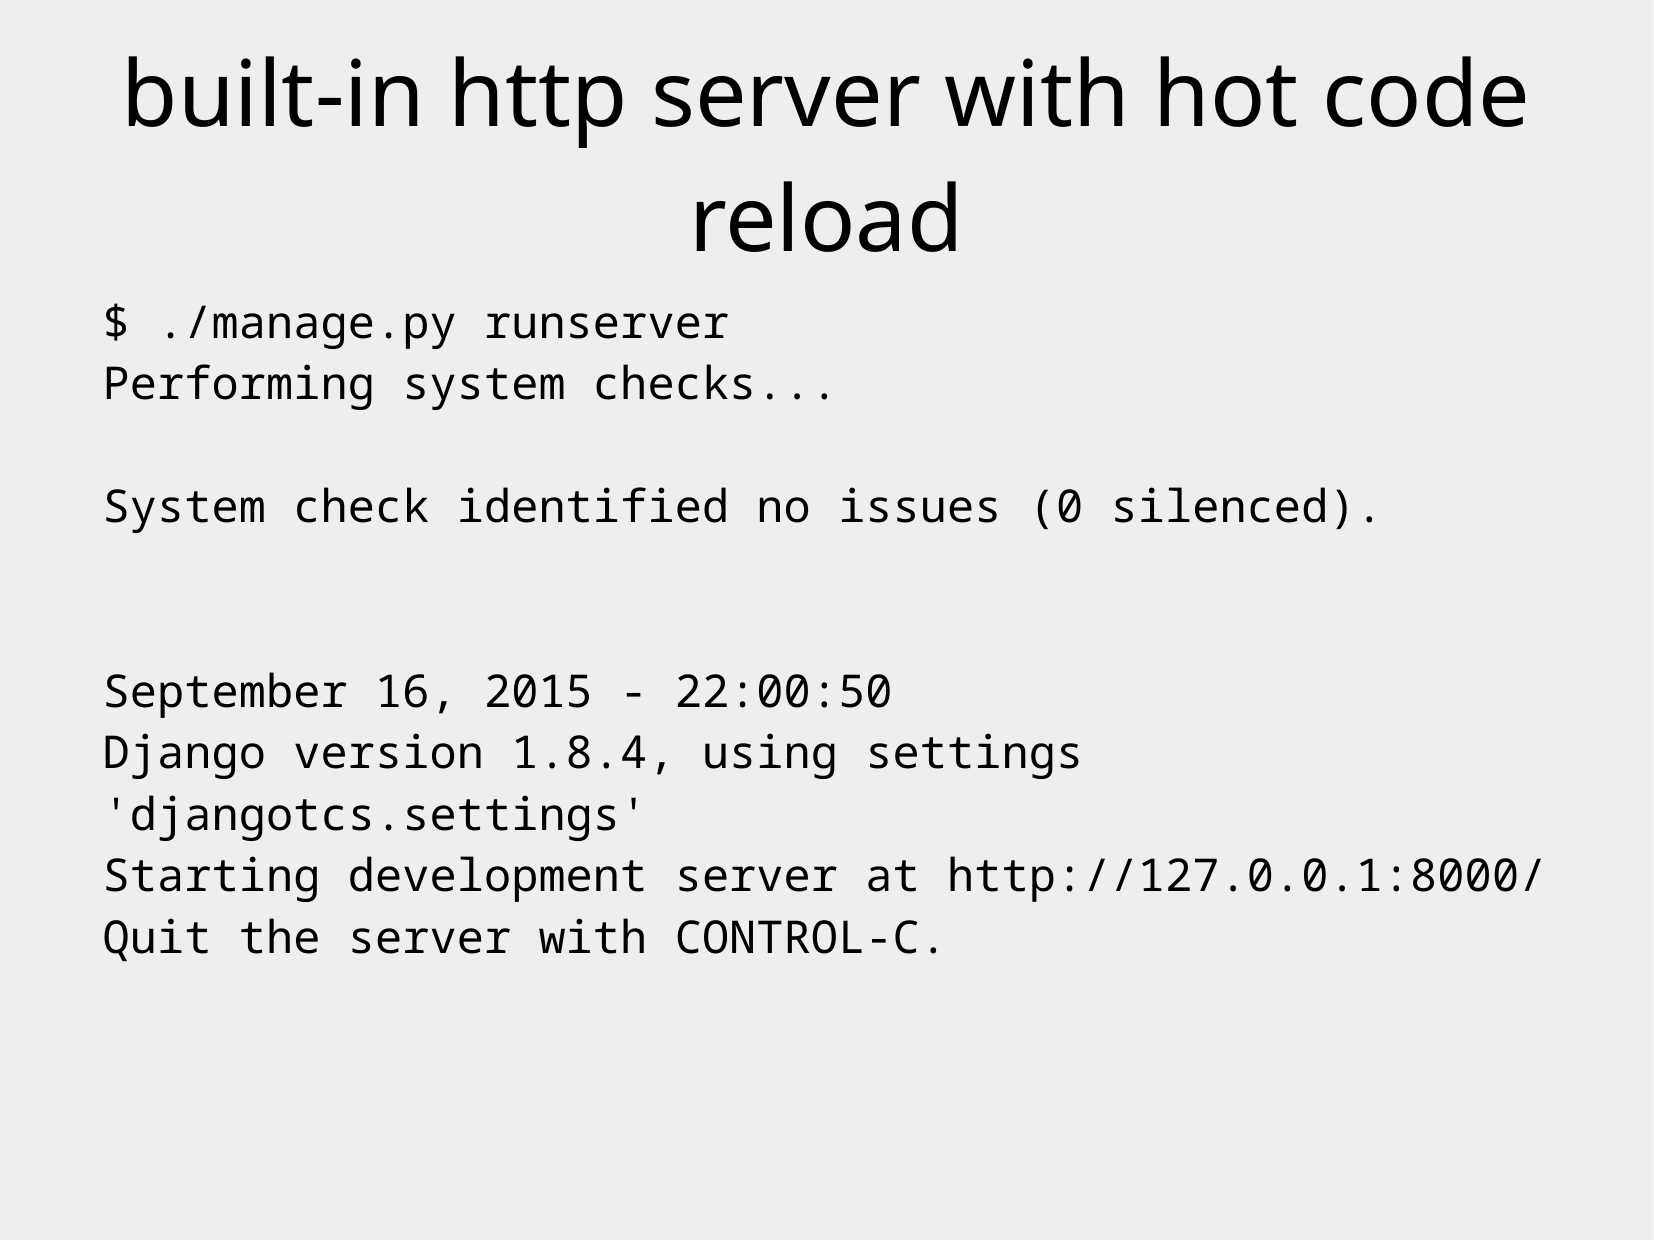

# built-in http server with hot code reload
$ ./manage.py runserver
Performing system checks...
System check identified no issues (0 silenced).
September 16, 2015 - 22:00:50
Django version 1.8.4, using settings 'djangotcs.settings'
Starting development server at http://127.0.0.1:8000/
Quit the server with CONTROL-C.